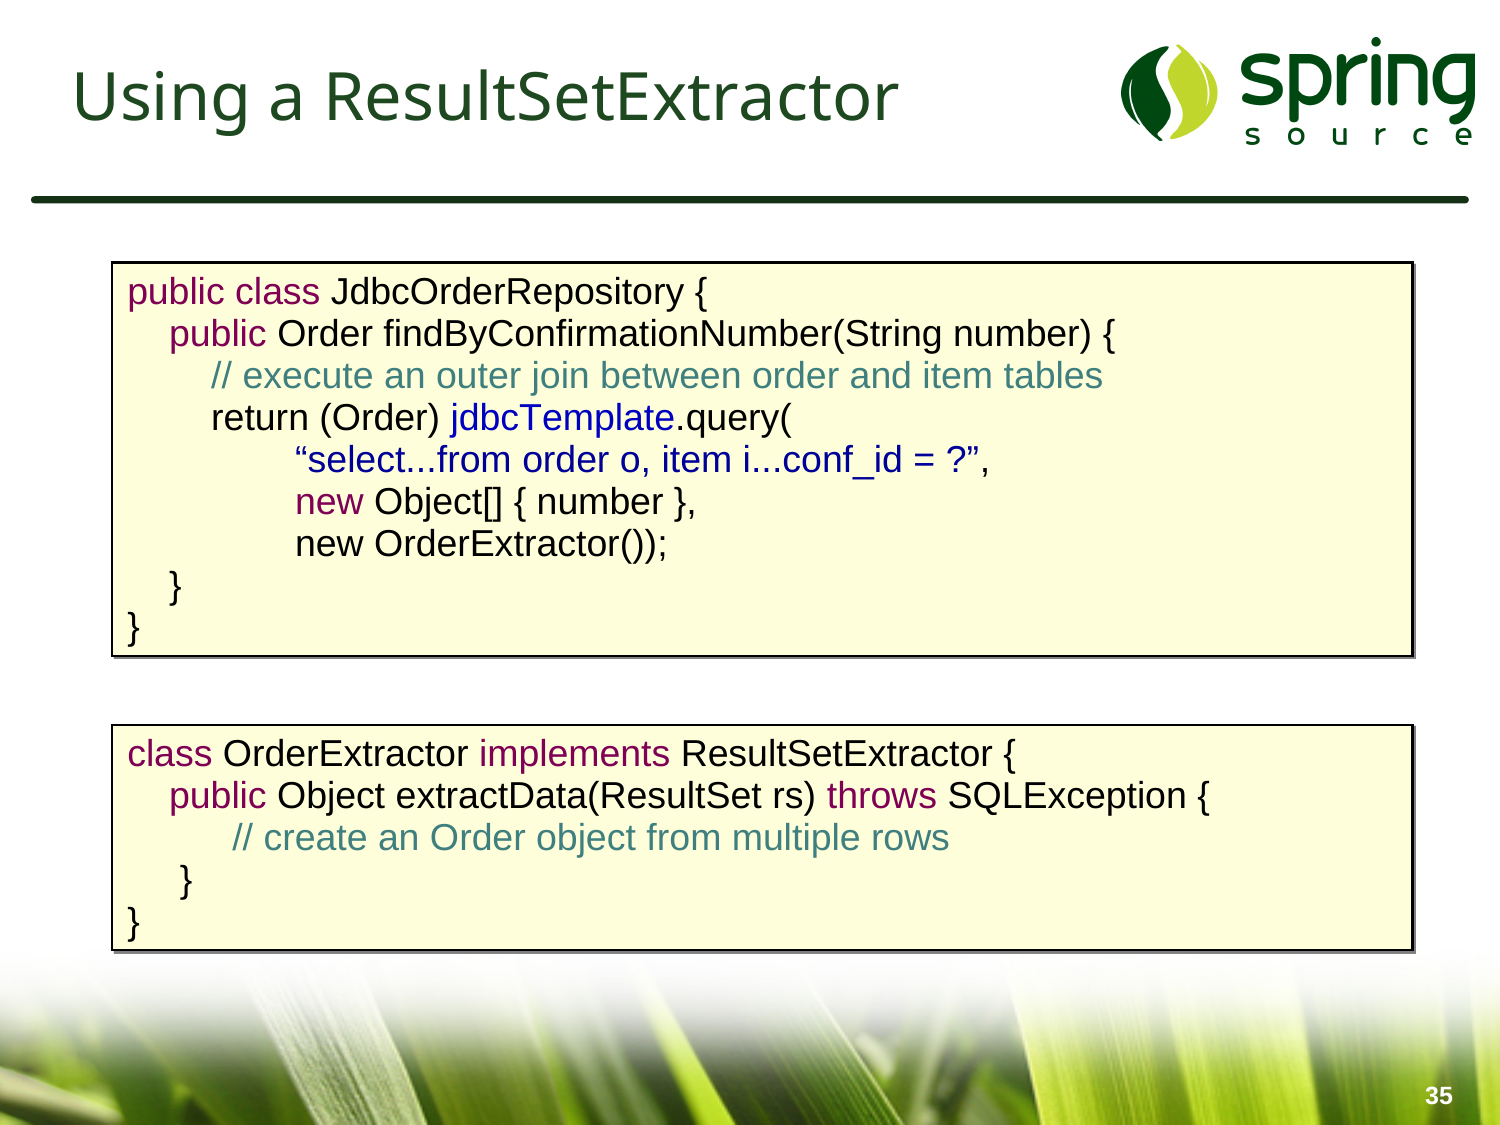

# Using a ResultSetExtractor
public class JdbcOrderRepository {
 public Order findByConfirmationNumber(String number) {
 // execute an outer join between order and item tables
 return (Order) jdbcTemplate.query(
 “select...from order o, item i...conf_id = ?”,
 new Object[] { number },
 new OrderExtractor());
 }
}
class OrderExtractor implements ResultSetExtractor {
 public Object extractData(ResultSet rs) throws SQLException {
 // create an Order object from multiple rows
 }
}